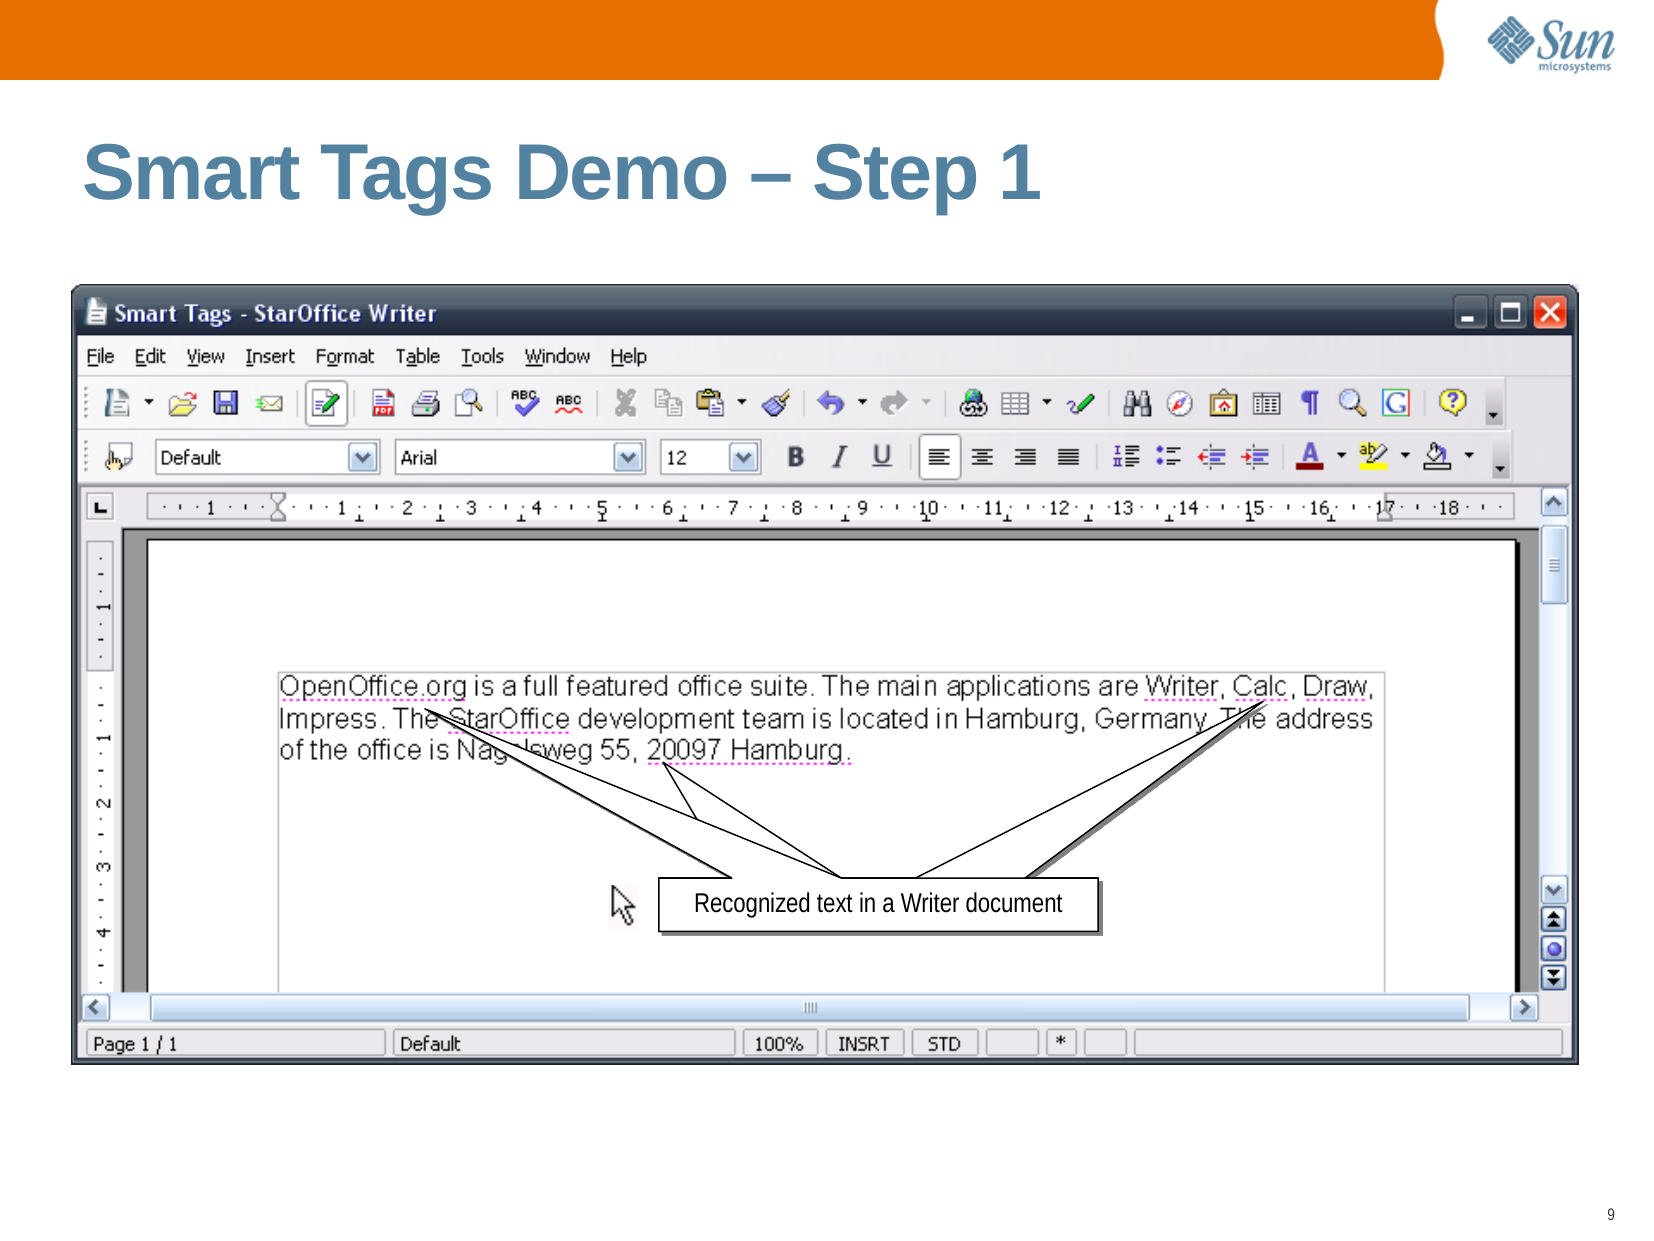

# Smart Tags Demo – Step 1
Recognized text in a Writer document
Recognized text in a Writer document
Recognized text in a Writer document